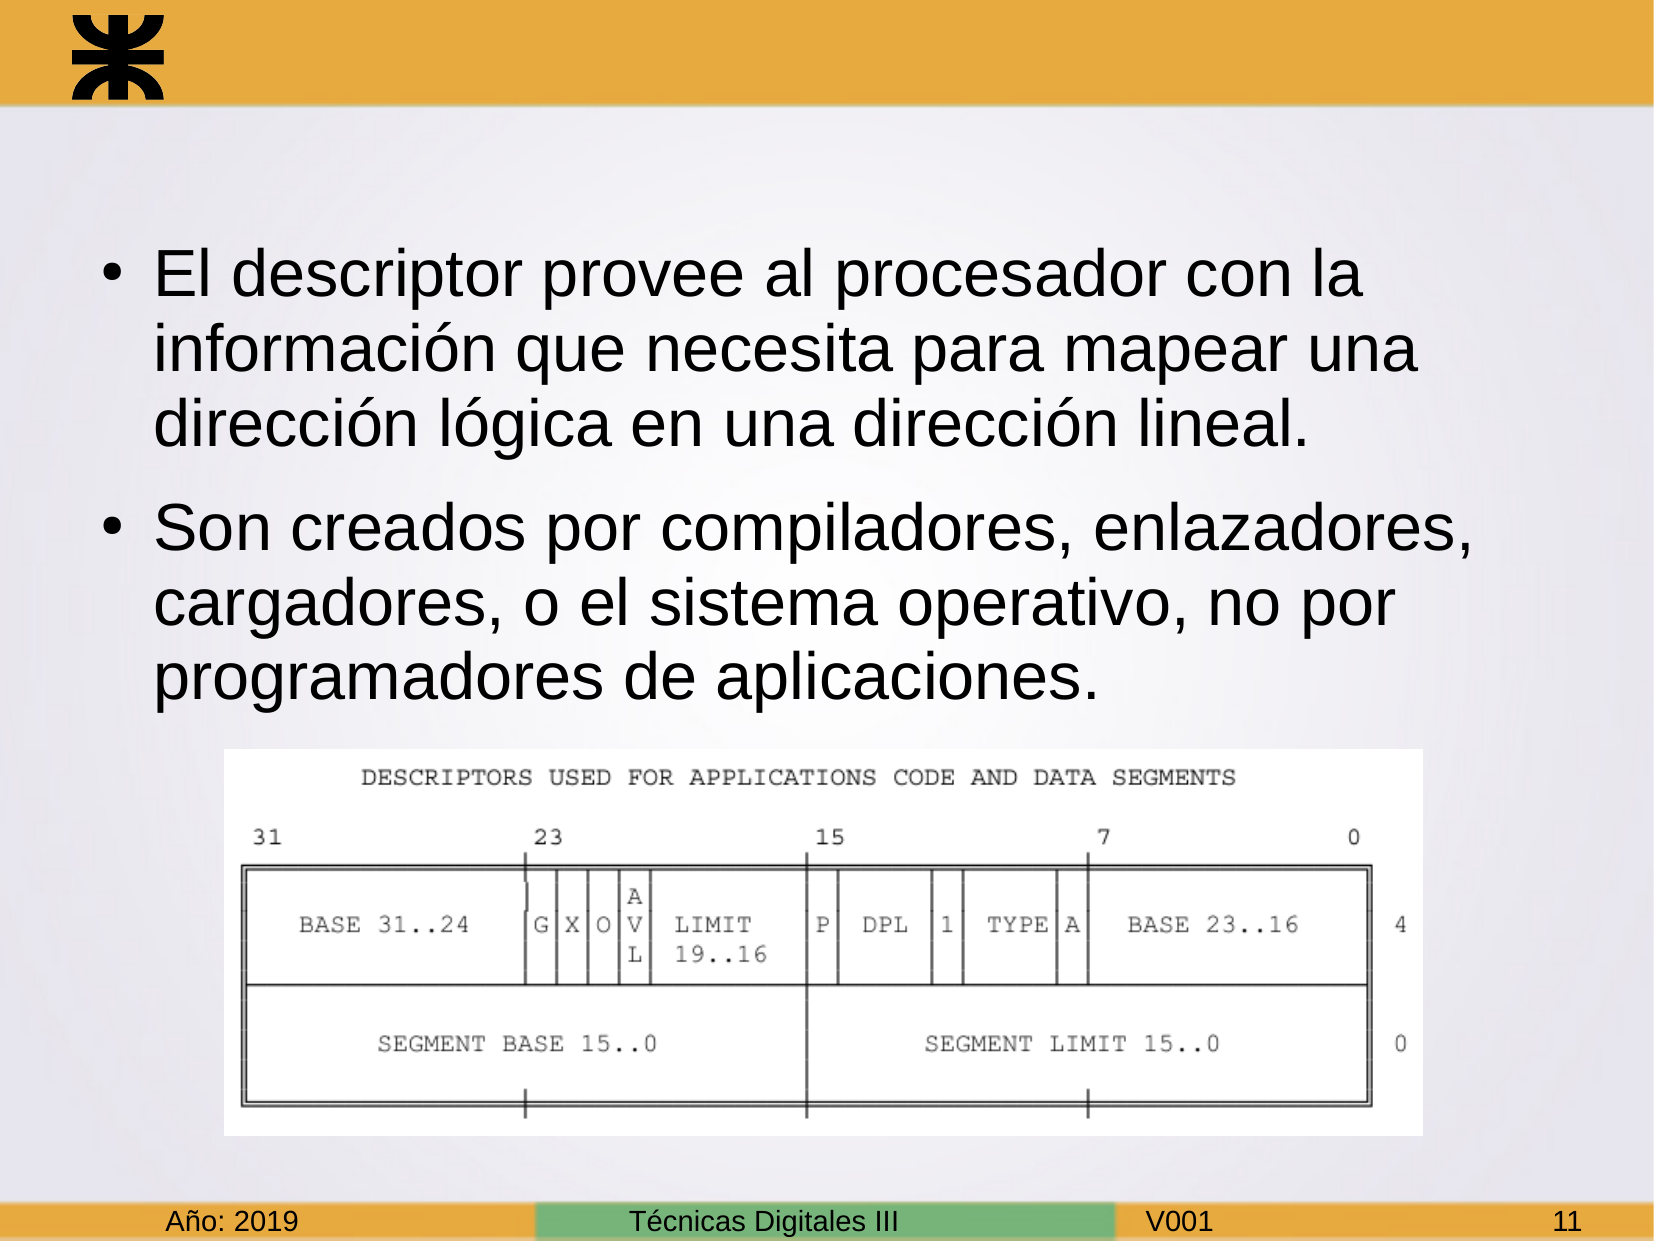

#
El descriptor provee al procesador con la información que necesita para mapear una dirección lógica en una dirección lineal.
Son creados por compiladores, enlazadores, cargadores, o el sistema operativo, no por programadores de aplicaciones.
2013
Técnicas Digitales III
11